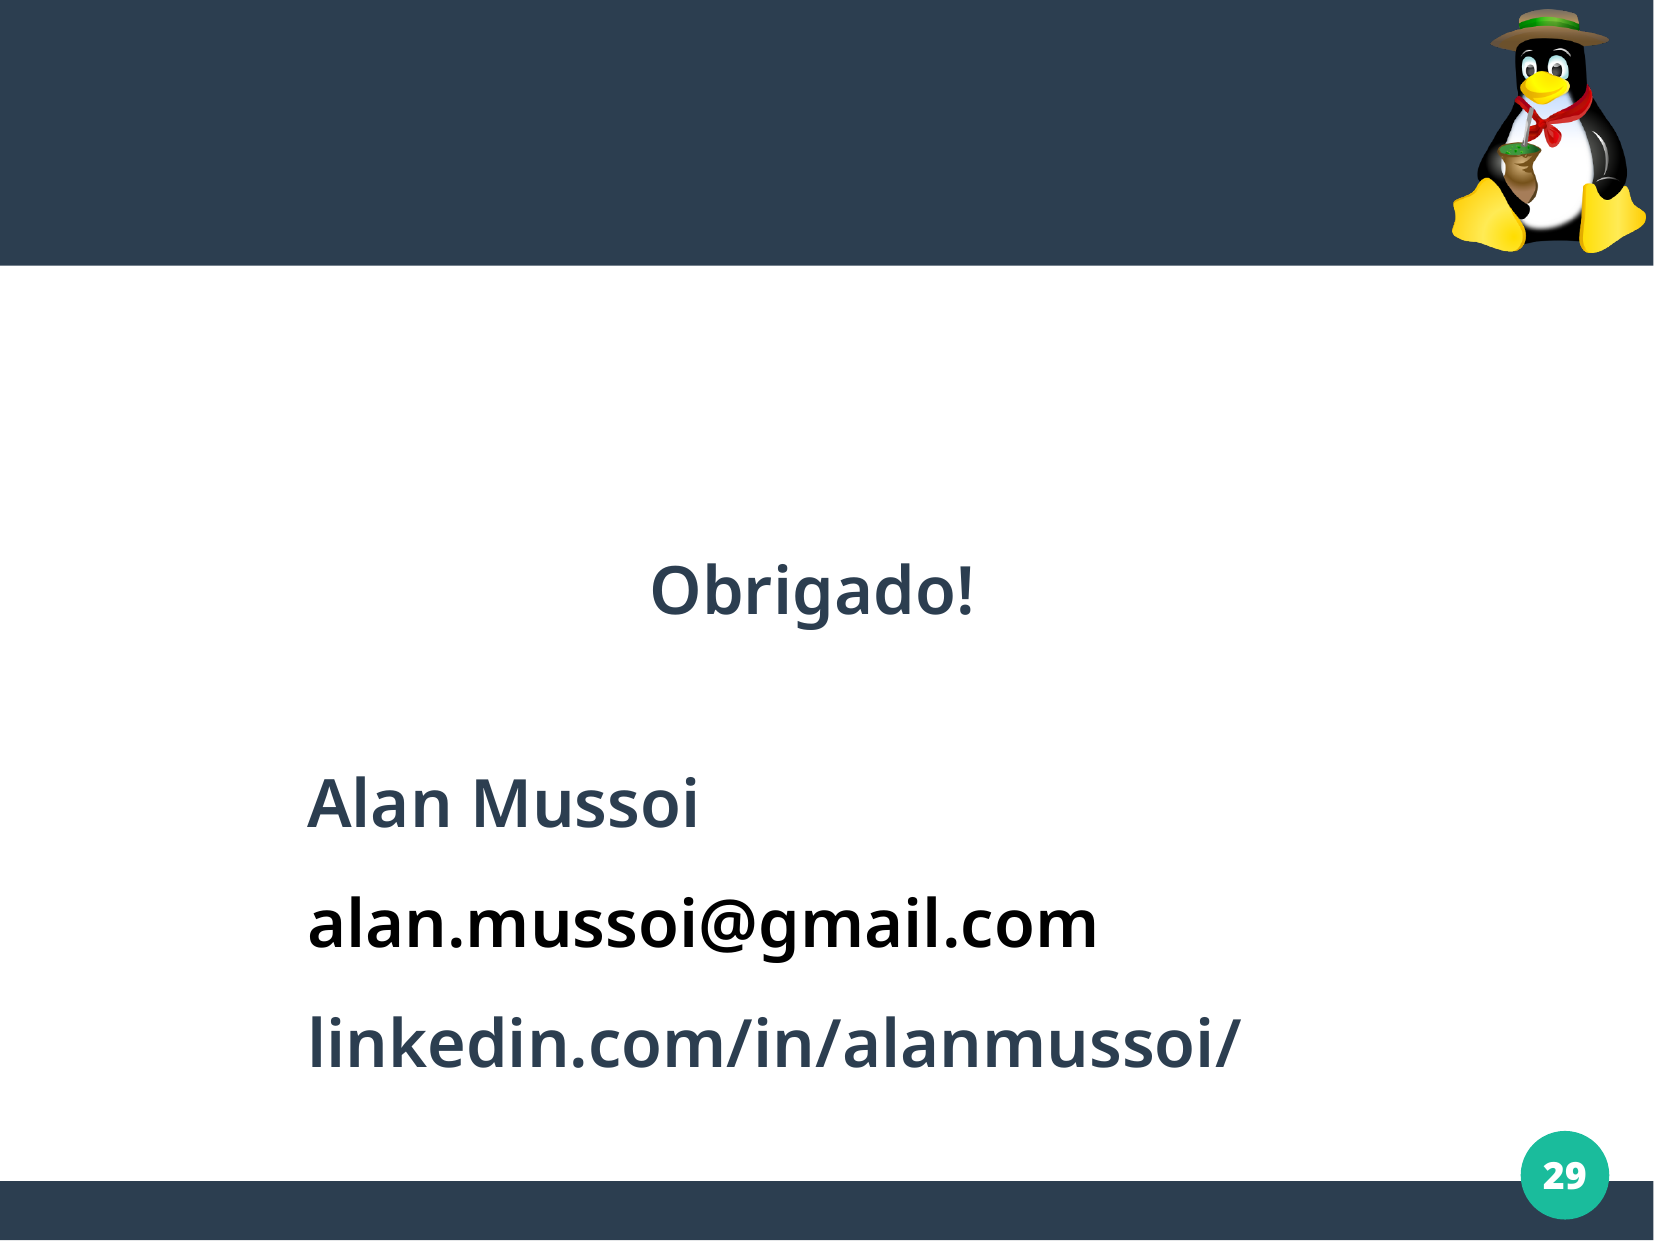

# Obrigado!
Alan Mussoi
alan.mussoi@gmail.com
linkedin.com/in/alanmussoi/
29